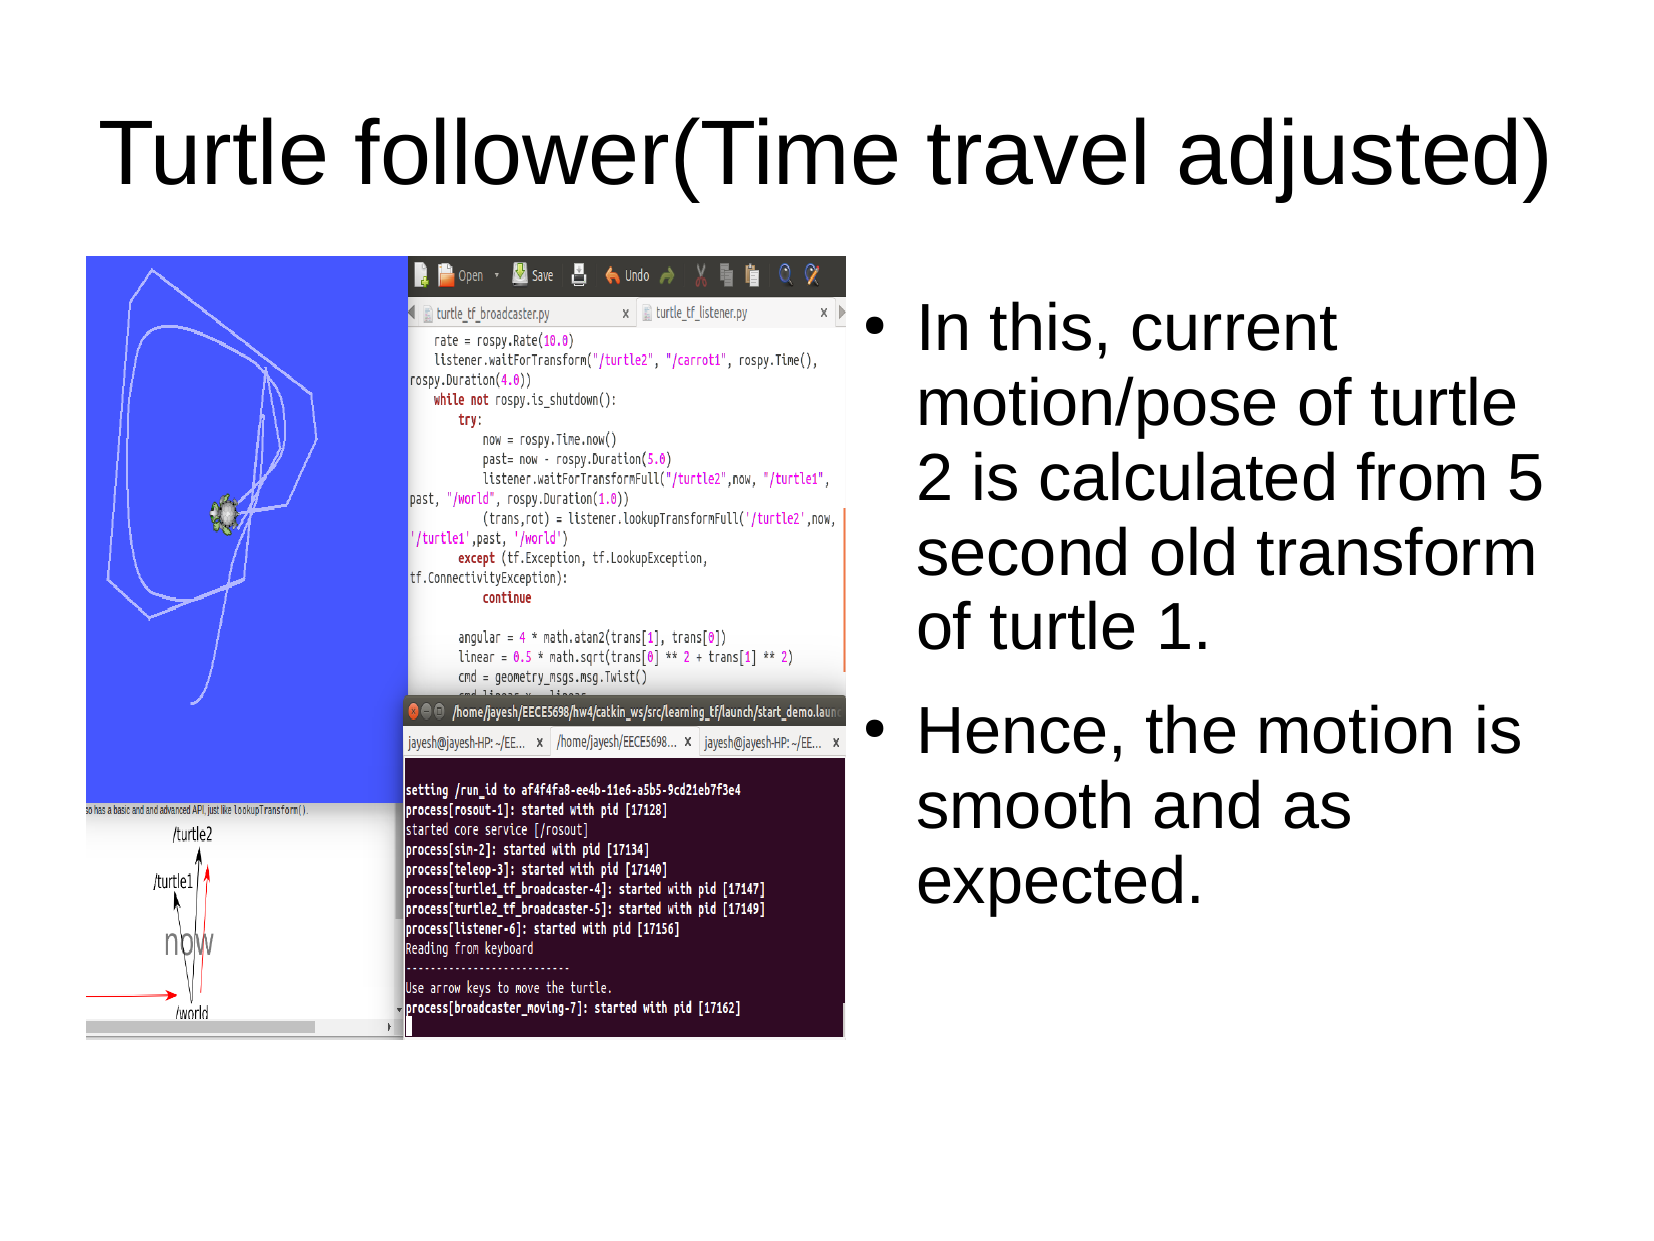

# Turtle follower(Time travel adjusted)
In this, current motion/pose of turtle 2 is calculated from 5 second old transform of turtle 1.
Hence, the motion is smooth and as expected.